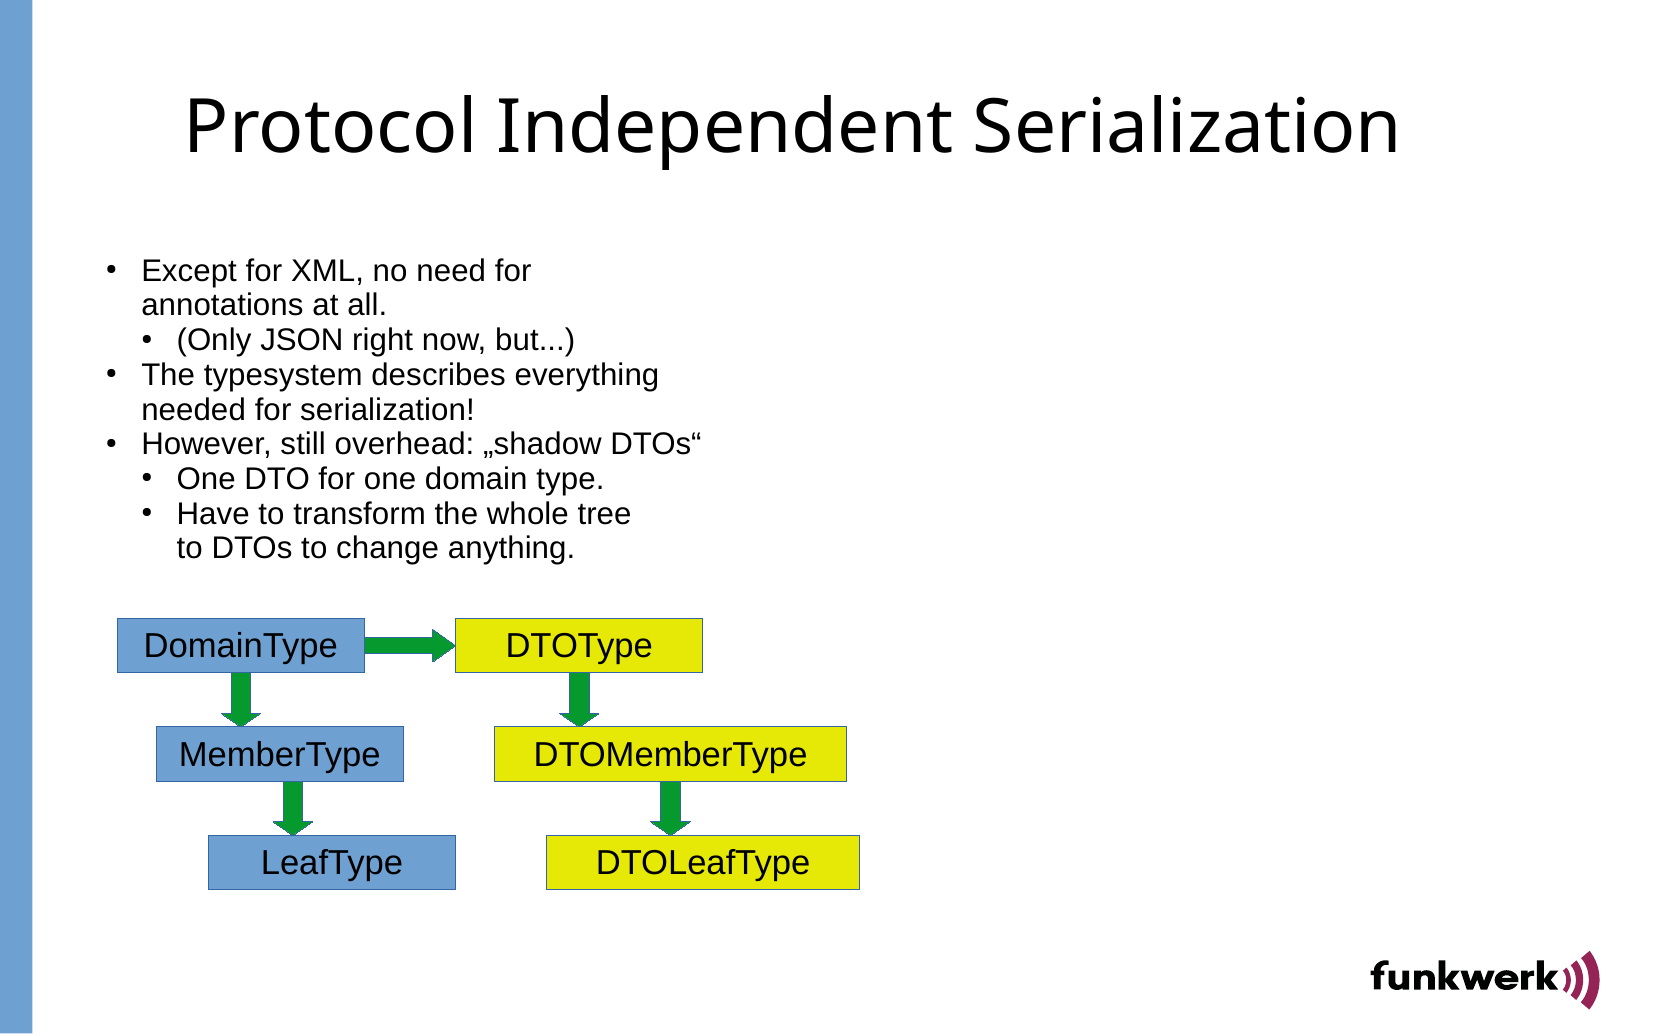

Protocol Independent Serialization
Except for XML, no need for
annotations at all.
(Only JSON right now, but...)
The typesystem describes everything
needed for serialization!
However, still overhead: „shadow DTOs“
One DTO for one domain type.
Have to transform the whole tree
to DTOs to change anything.
DomainType
DTOType
MemberType
DTOMemberType
LeafType
DTOLeafType